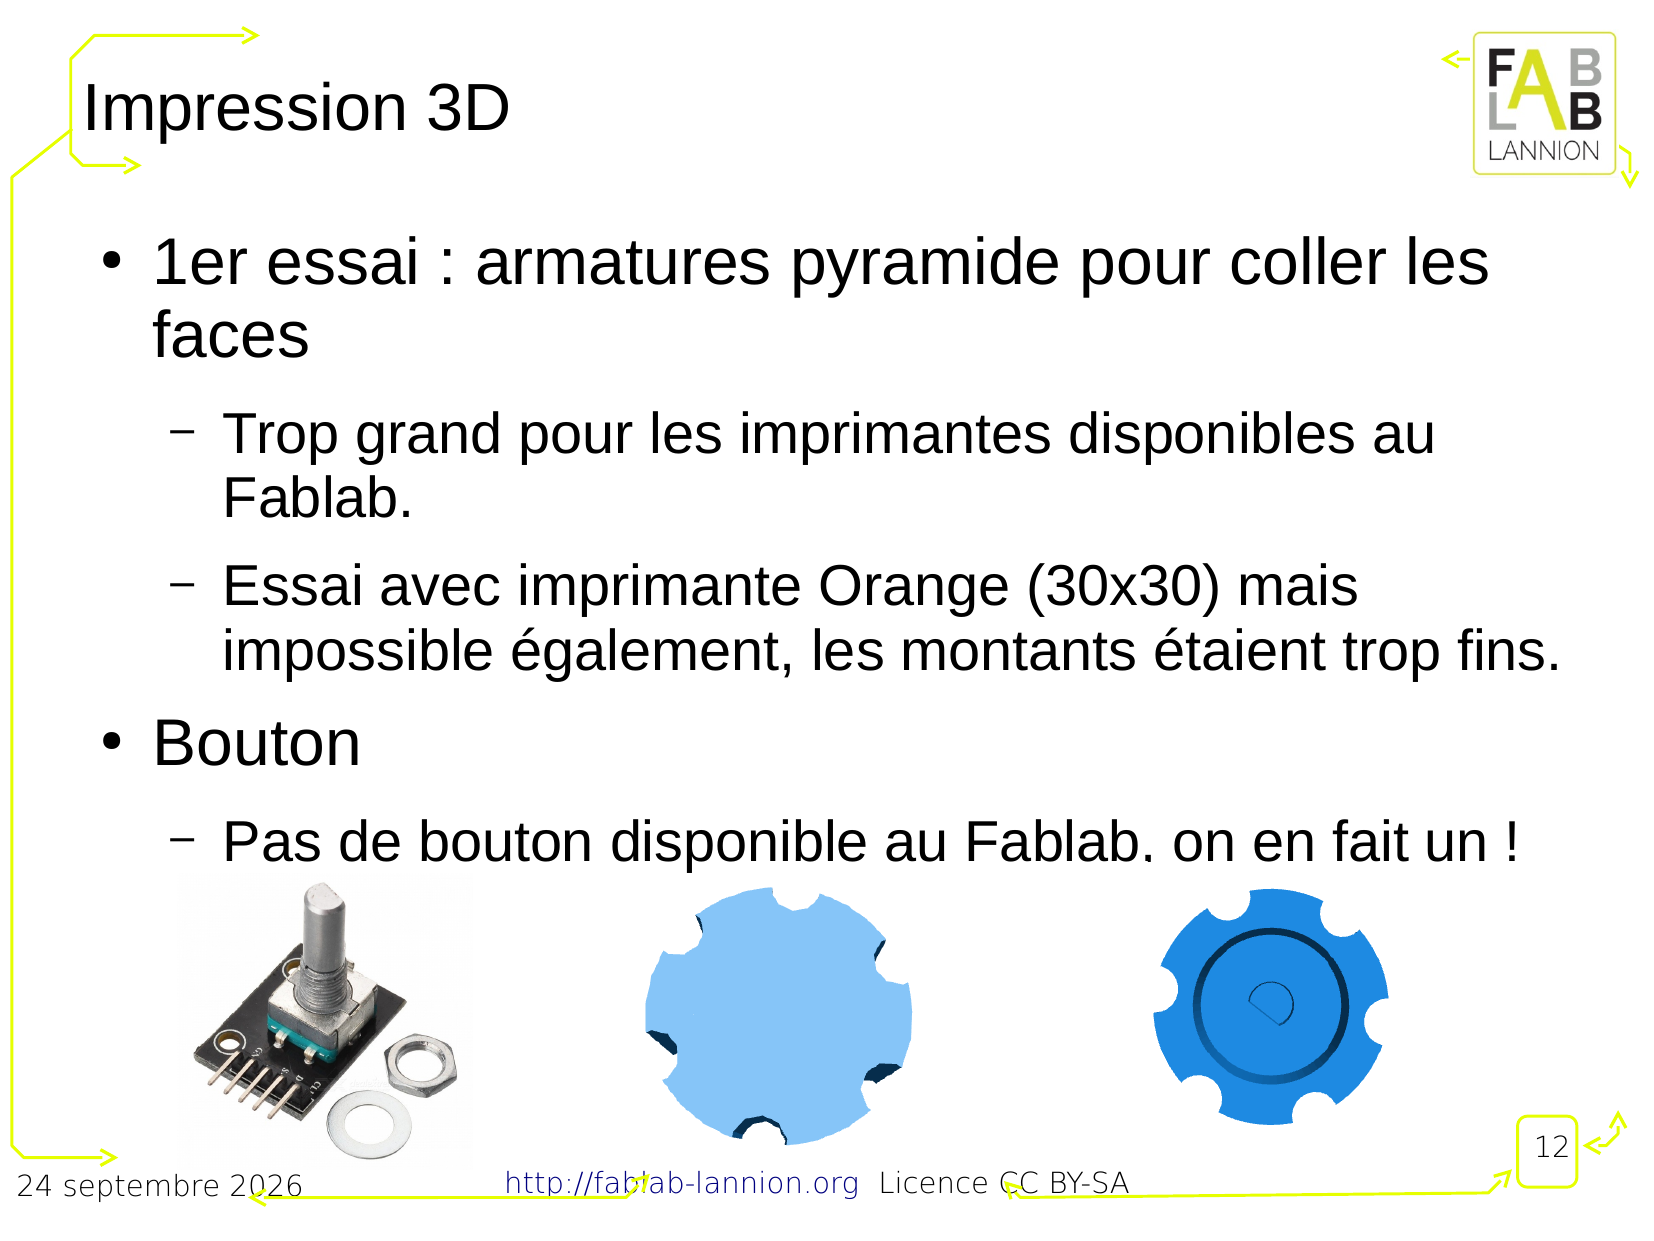

# Impression 3D
1er essai : armatures pyramide pour coller les faces
Trop grand pour les imprimantes disponibles au Fablab.
Essai avec imprimante Orange (30x30) mais impossible également, les montants étaient trop fins.
Bouton
Pas de bouton disponible au Fablab, on en fait un !
12